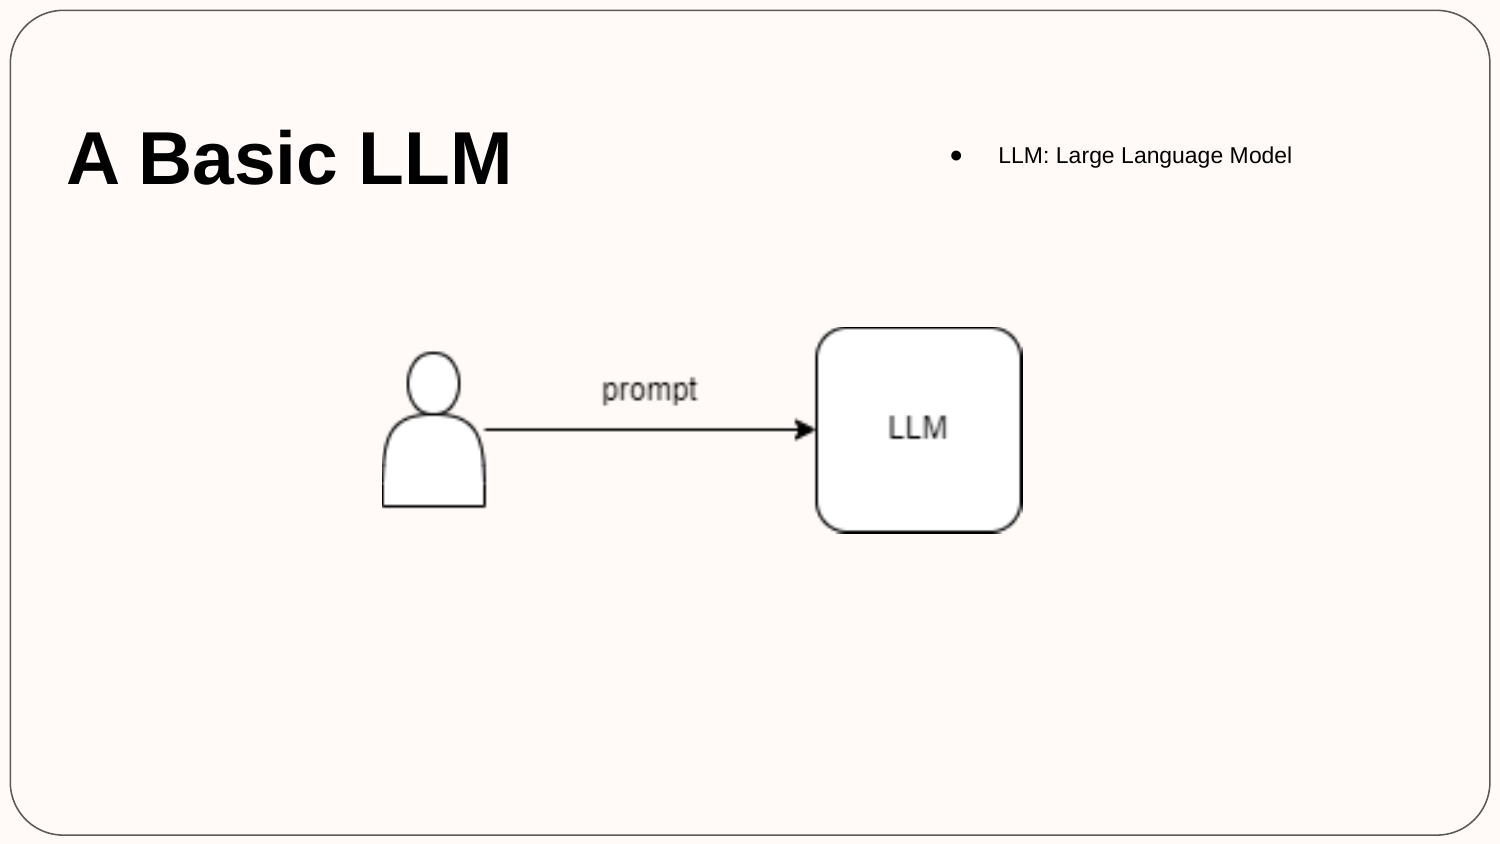

# A Basic LLM
LLM: Large Language Model